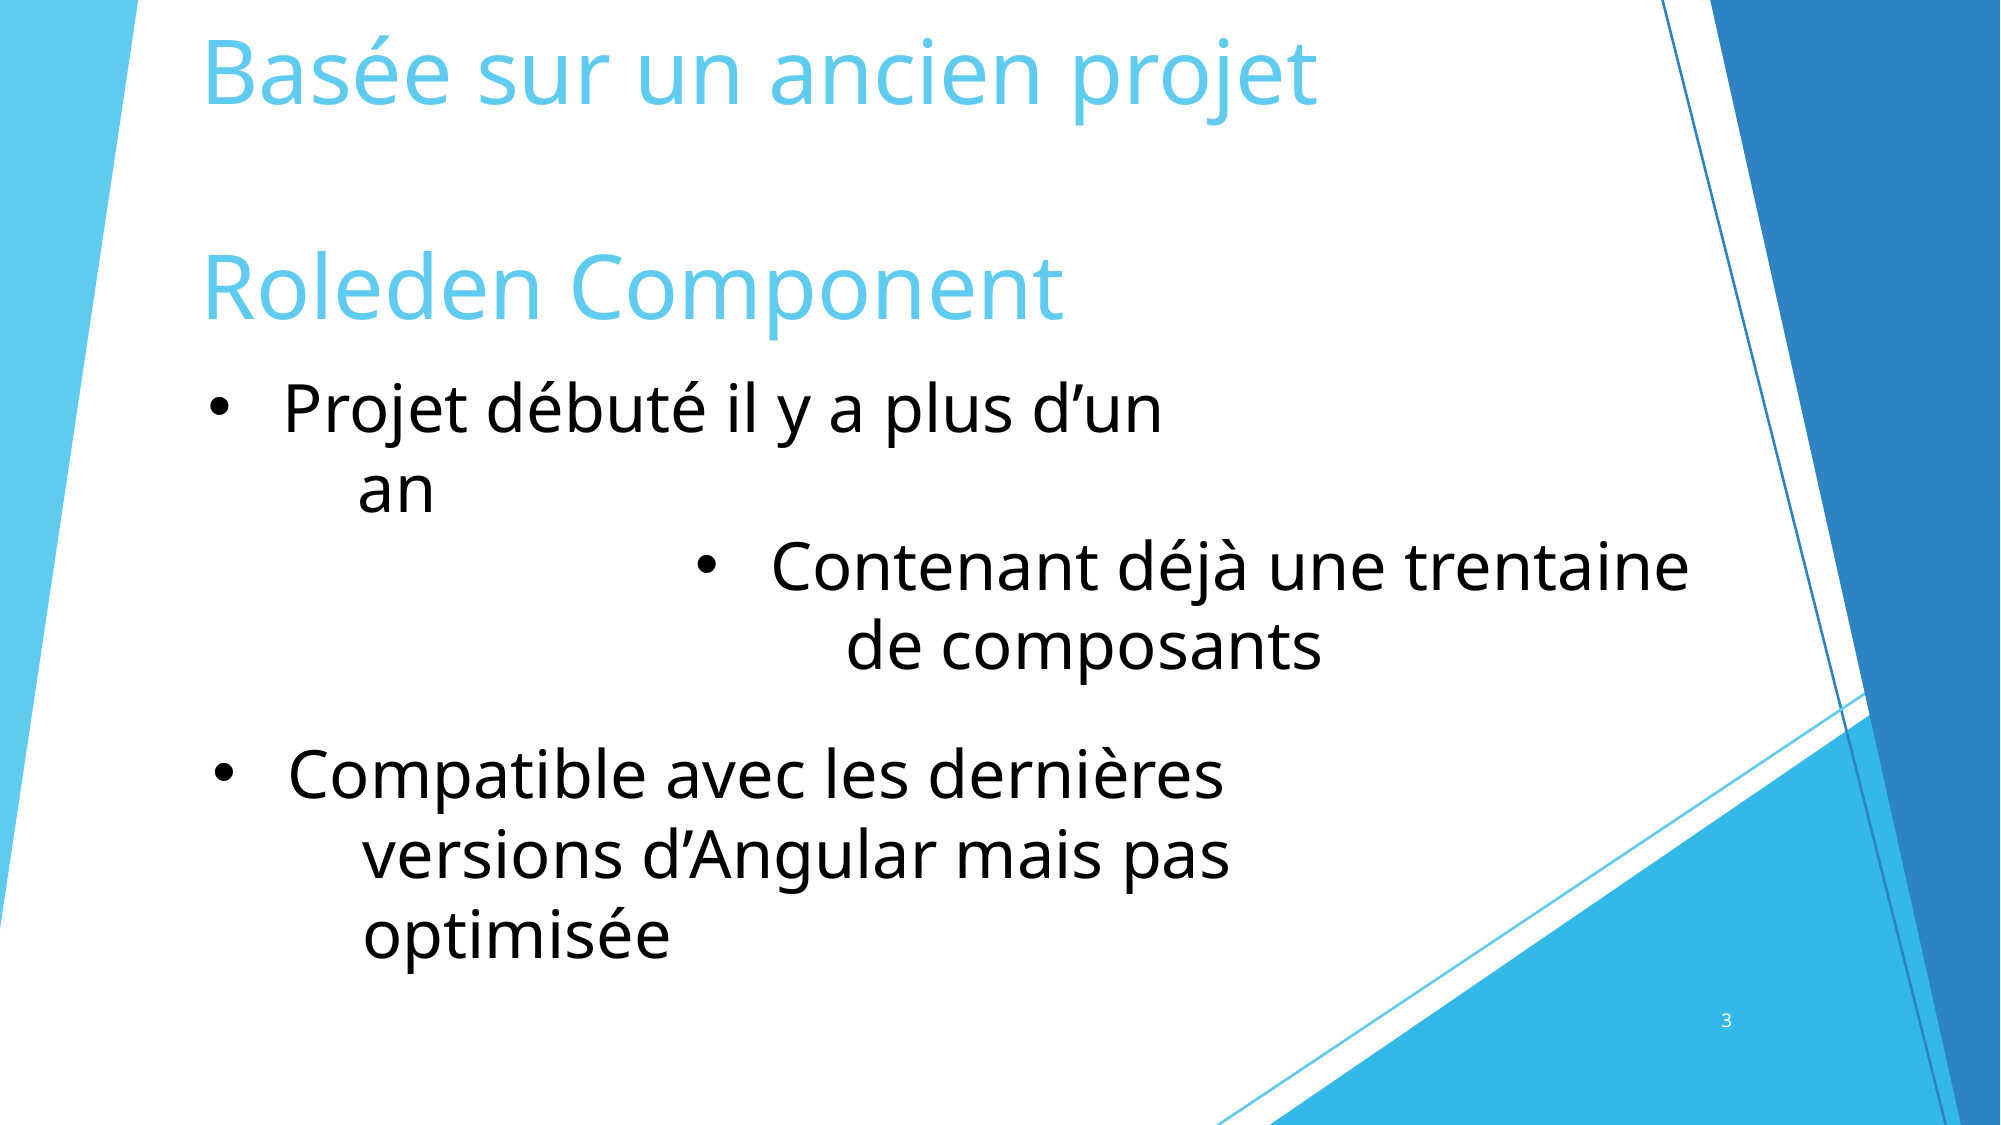

# Basée sur un ancien projet Roleden Component
Projet débuté il y a plus d’un an
Contenant déjà une trentaine de composants
Compatible avec les dernières versions d’Angular mais pas optimisée